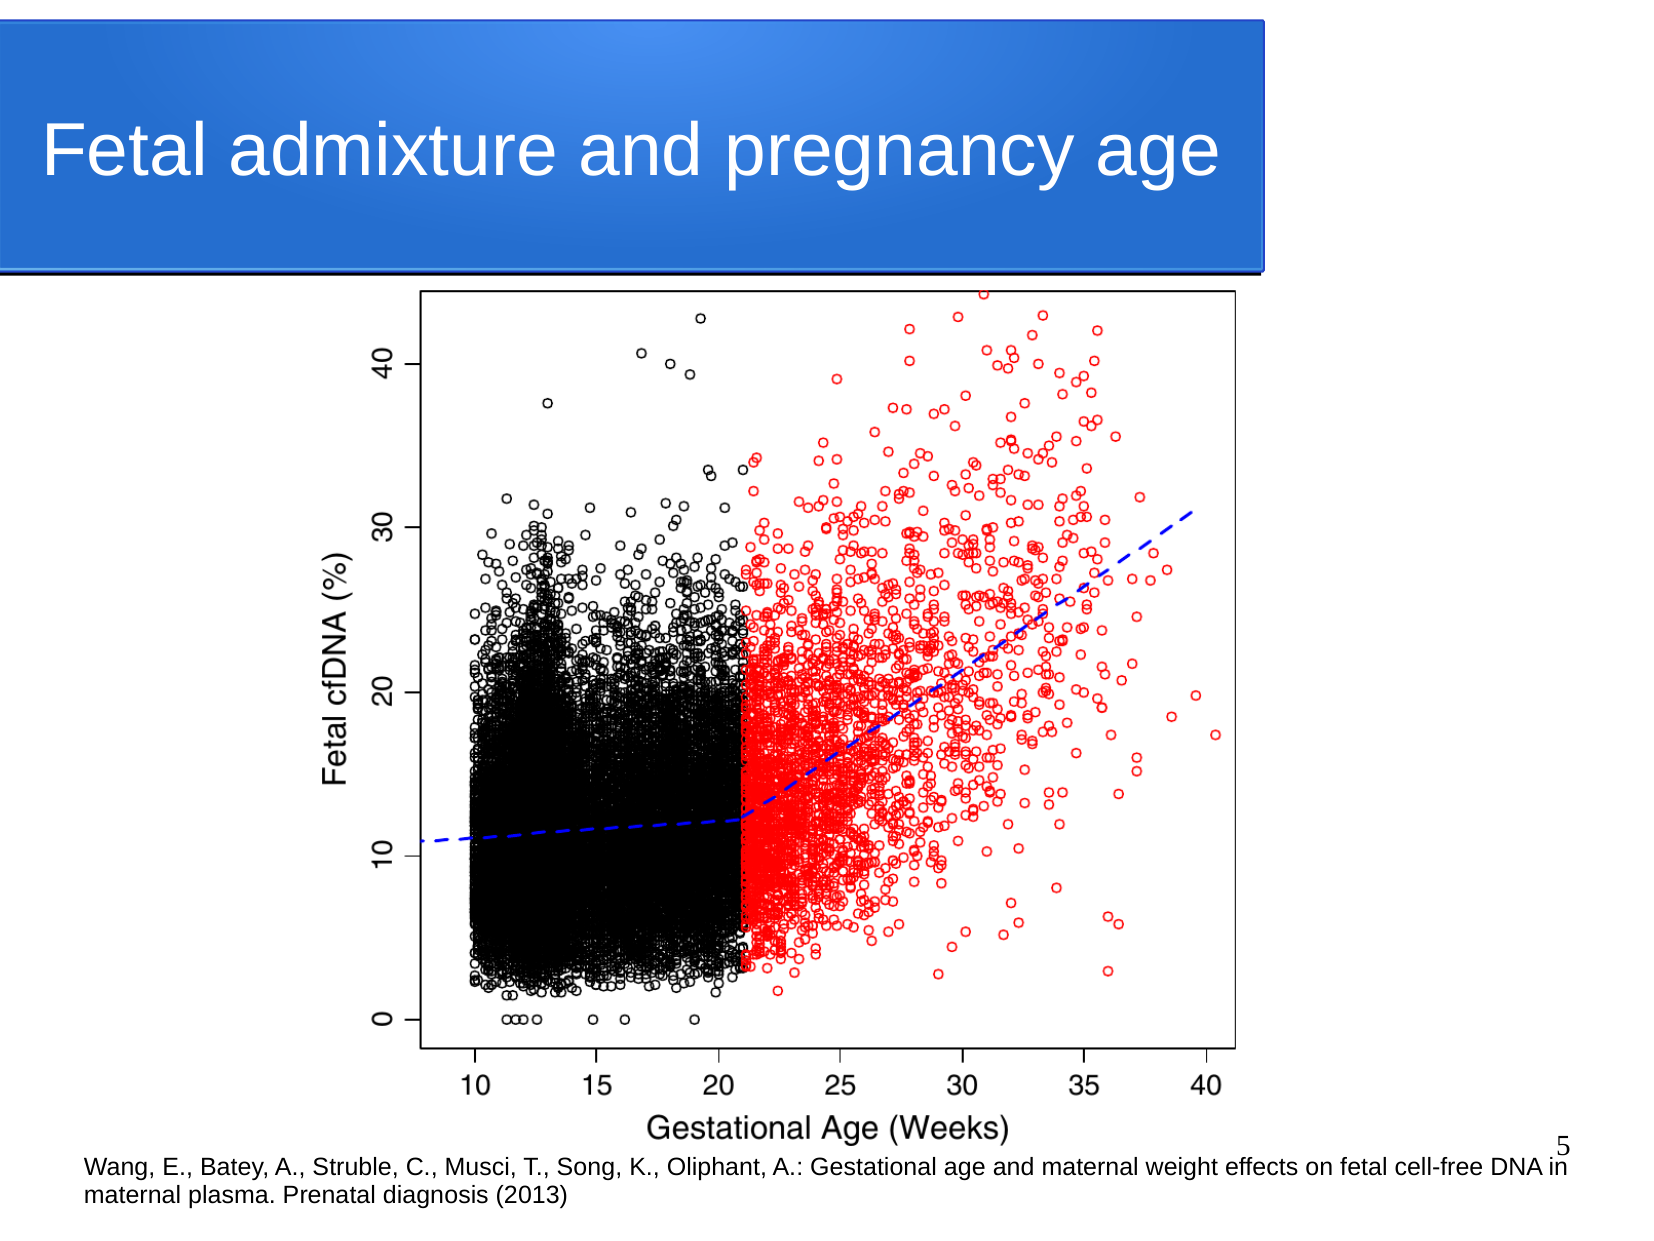

# Fetal admixture and pregnancy age
5
Wang, E., Batey, A., Struble, C., Musci, T., Song, K., Oliphant, A.: Gestational age and maternal weight effects on fetal cell-free DNA in maternal plasma. Prenatal diagnosis (2013)